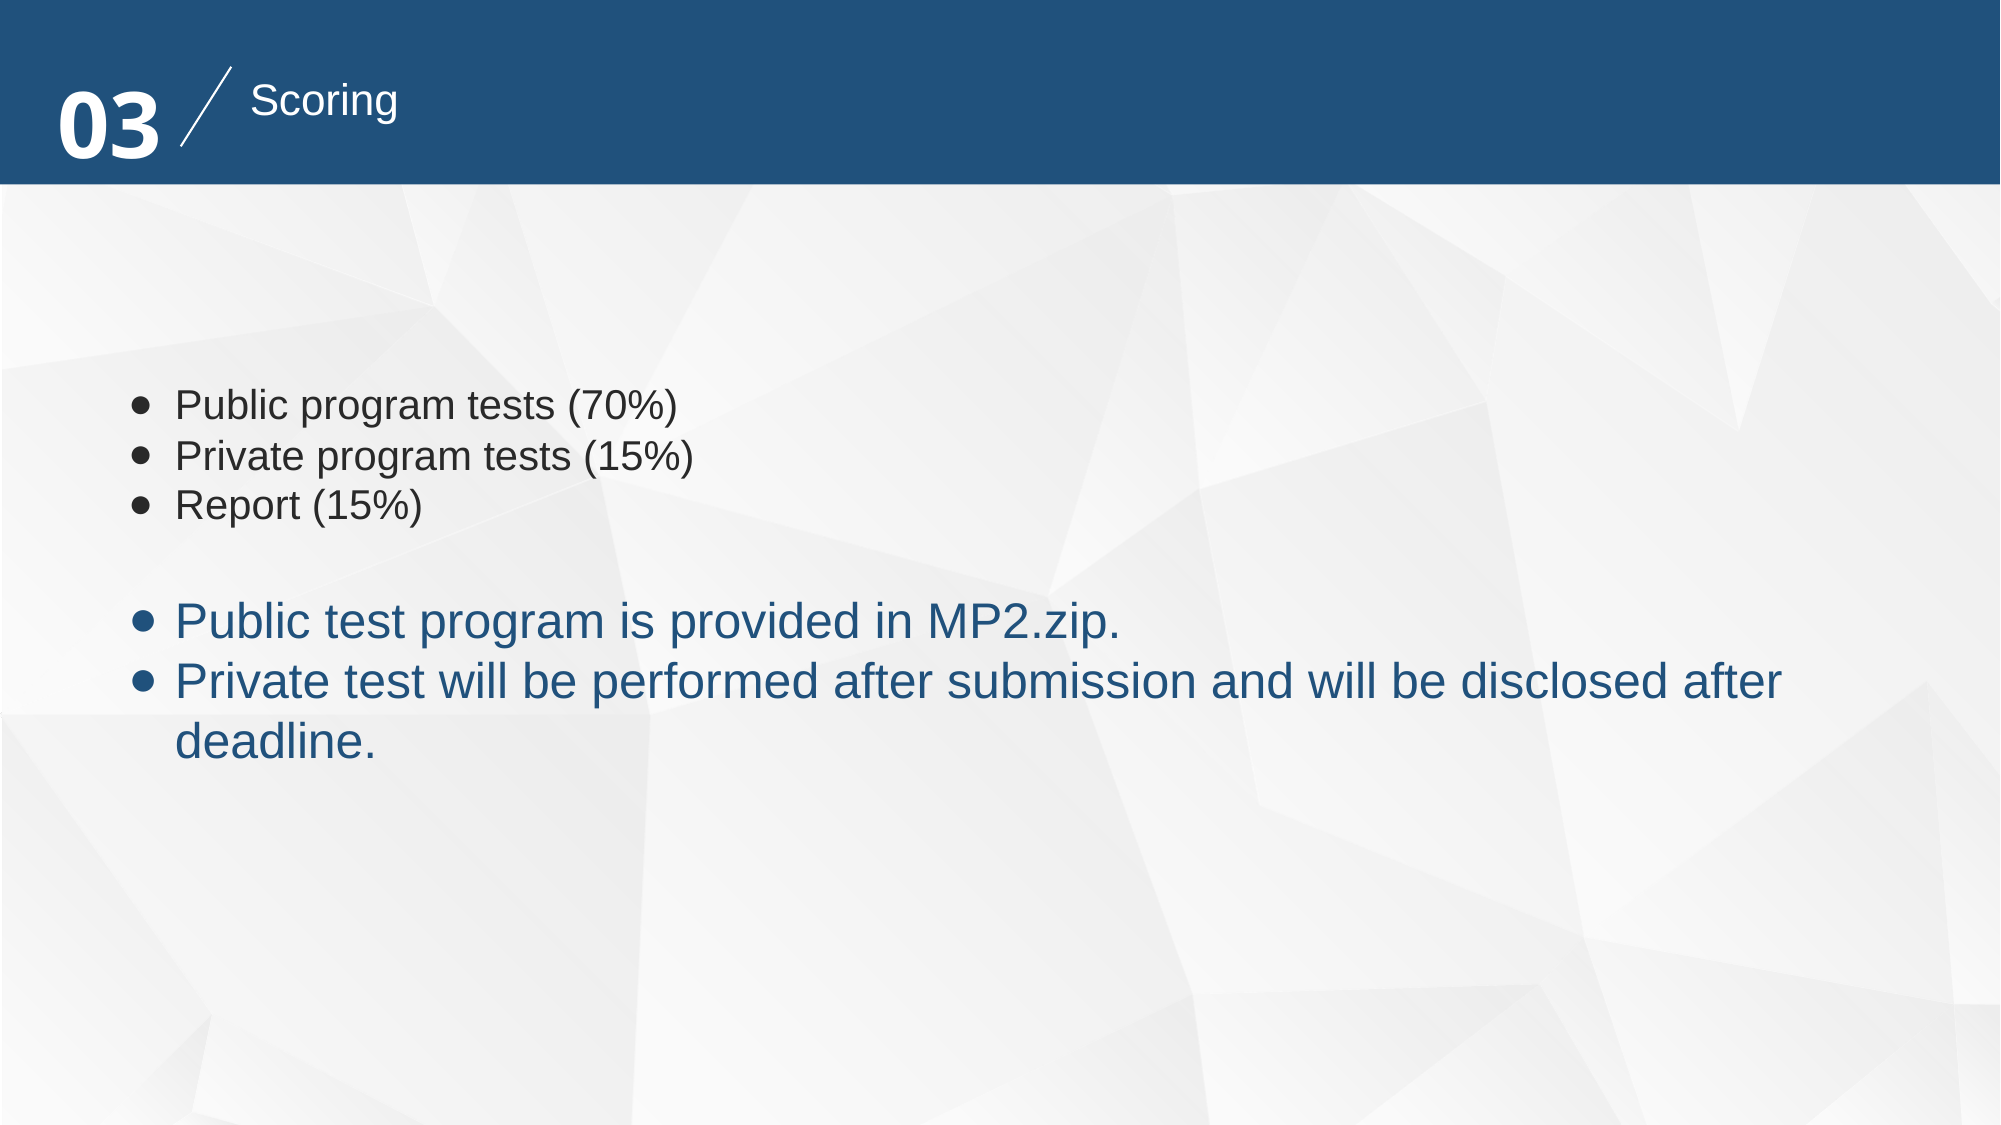

03
# Scoring
Public program tests (70%)
Private program tests (15%)
Report (15%)
Public test program is provided in MP2.zip.
Private test will be performed after submission and will be disclosed after deadline.